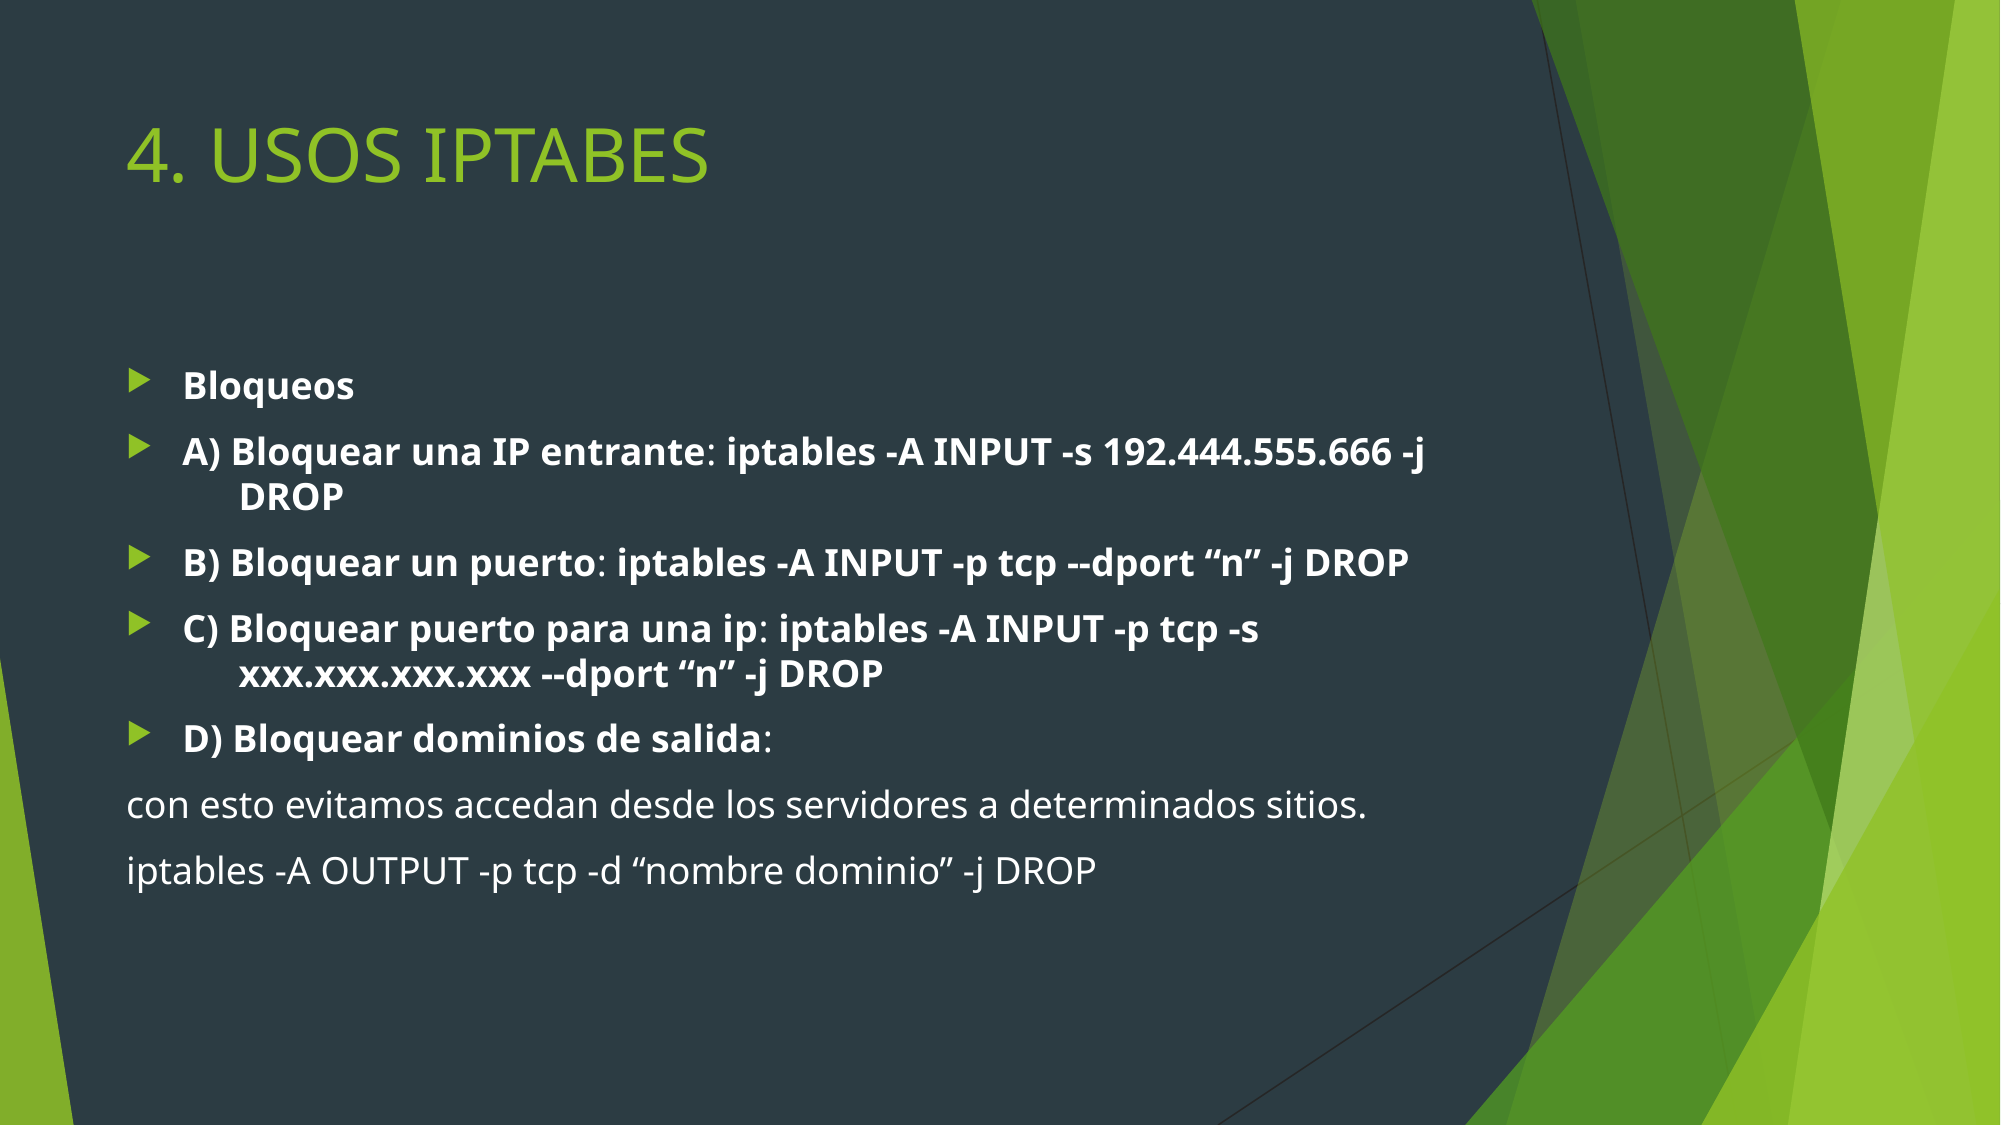

# 4. USOS IPTABES
Bloqueos
A) Bloquear una IP entrante: iptables -A INPUT -s 192.444.555.666 -j DROP
B) Bloquear un puerto: iptables -A INPUT -p tcp --dport “n” -j DROP
C) Bloquear puerto para una ip: iptables -A INPUT -p tcp -s xxx.xxx.xxx.xxx --dport “n” -j DROP
D) Bloquear dominios de salida:
con esto evitamos accedan desde los servidores a determinados sitios.
iptables -A OUTPUT -p tcp -d “nombre dominio” -j DROP